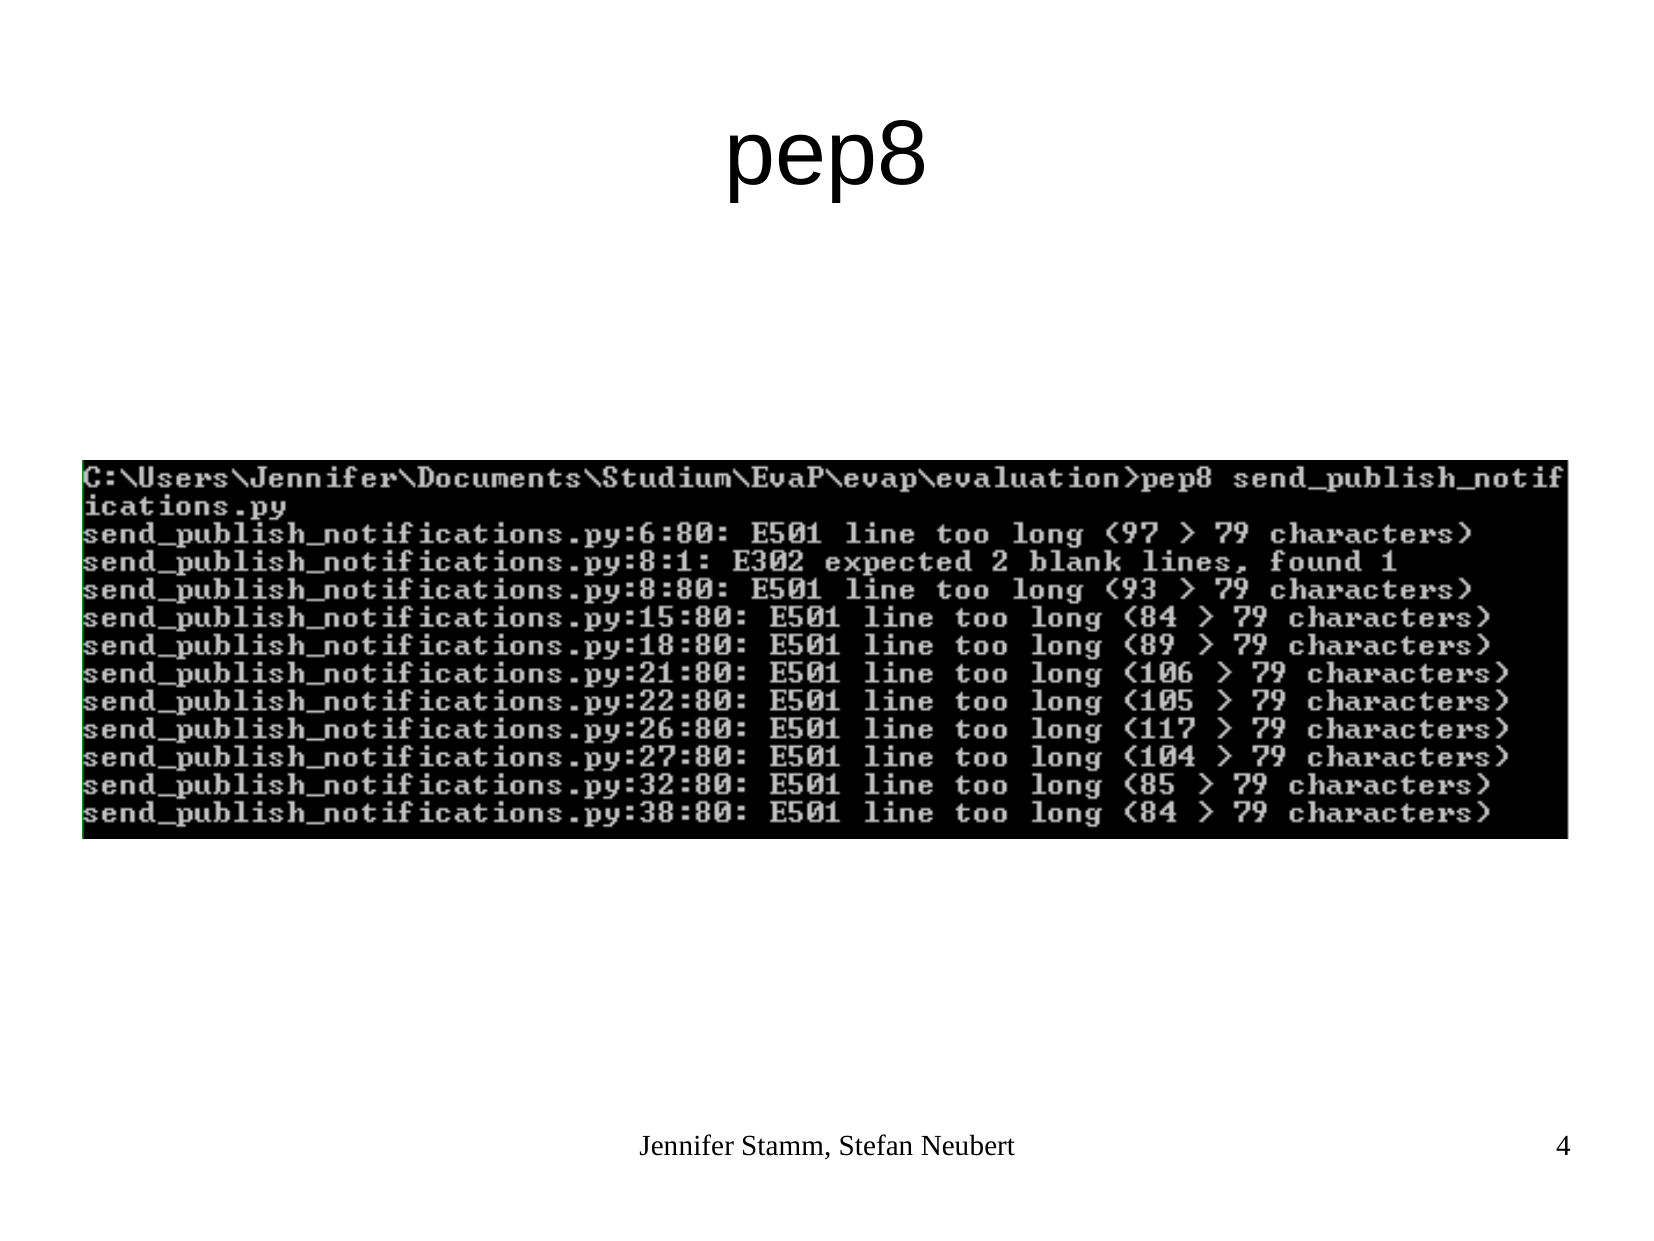

# pep8
Jennifer Stamm, Stefan Neubert
4